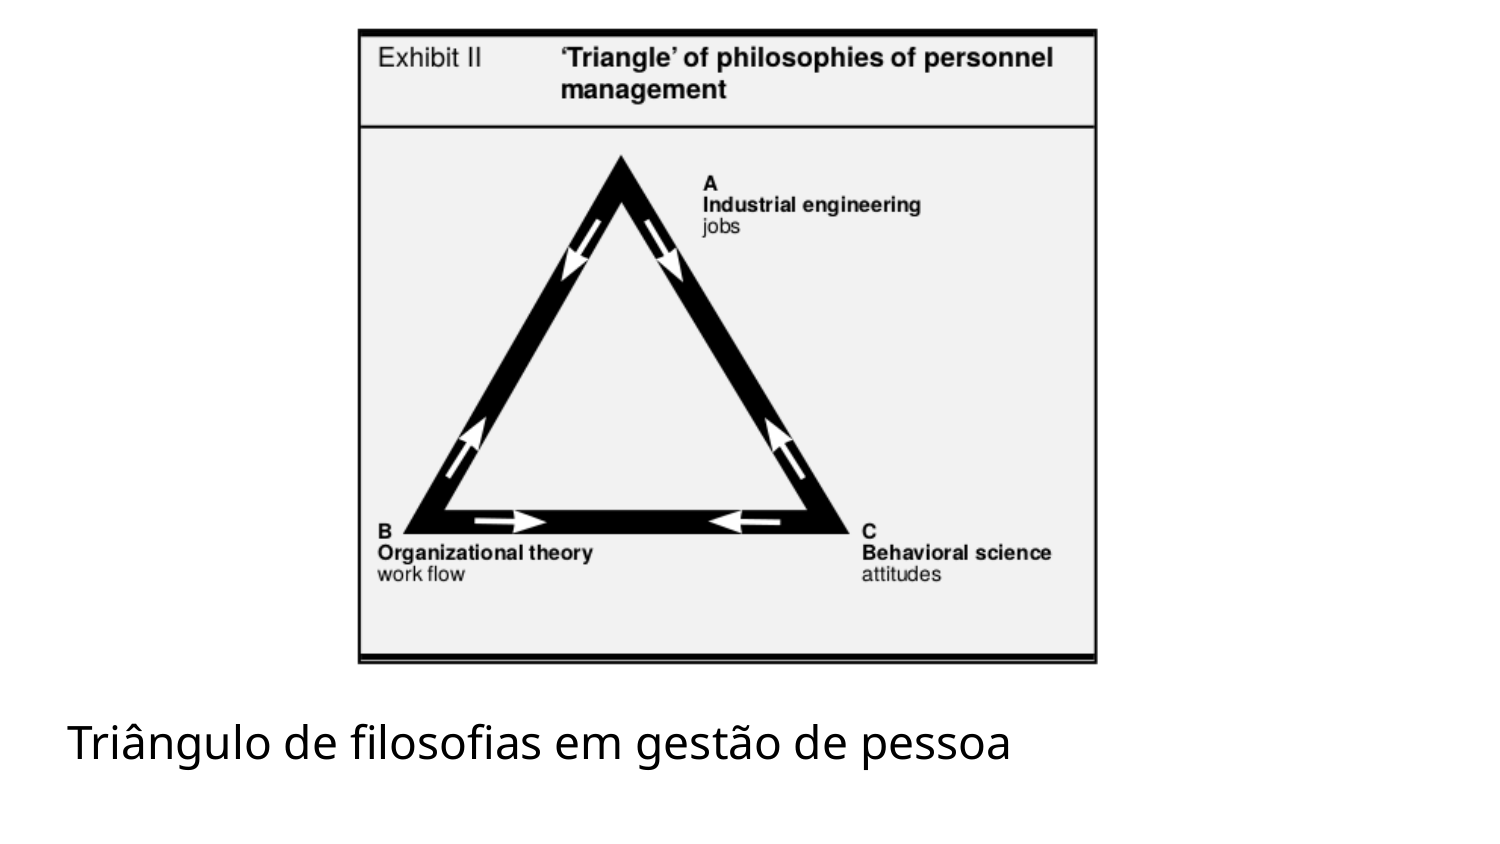

# Triângulo de filosofias em gestão de pessoa